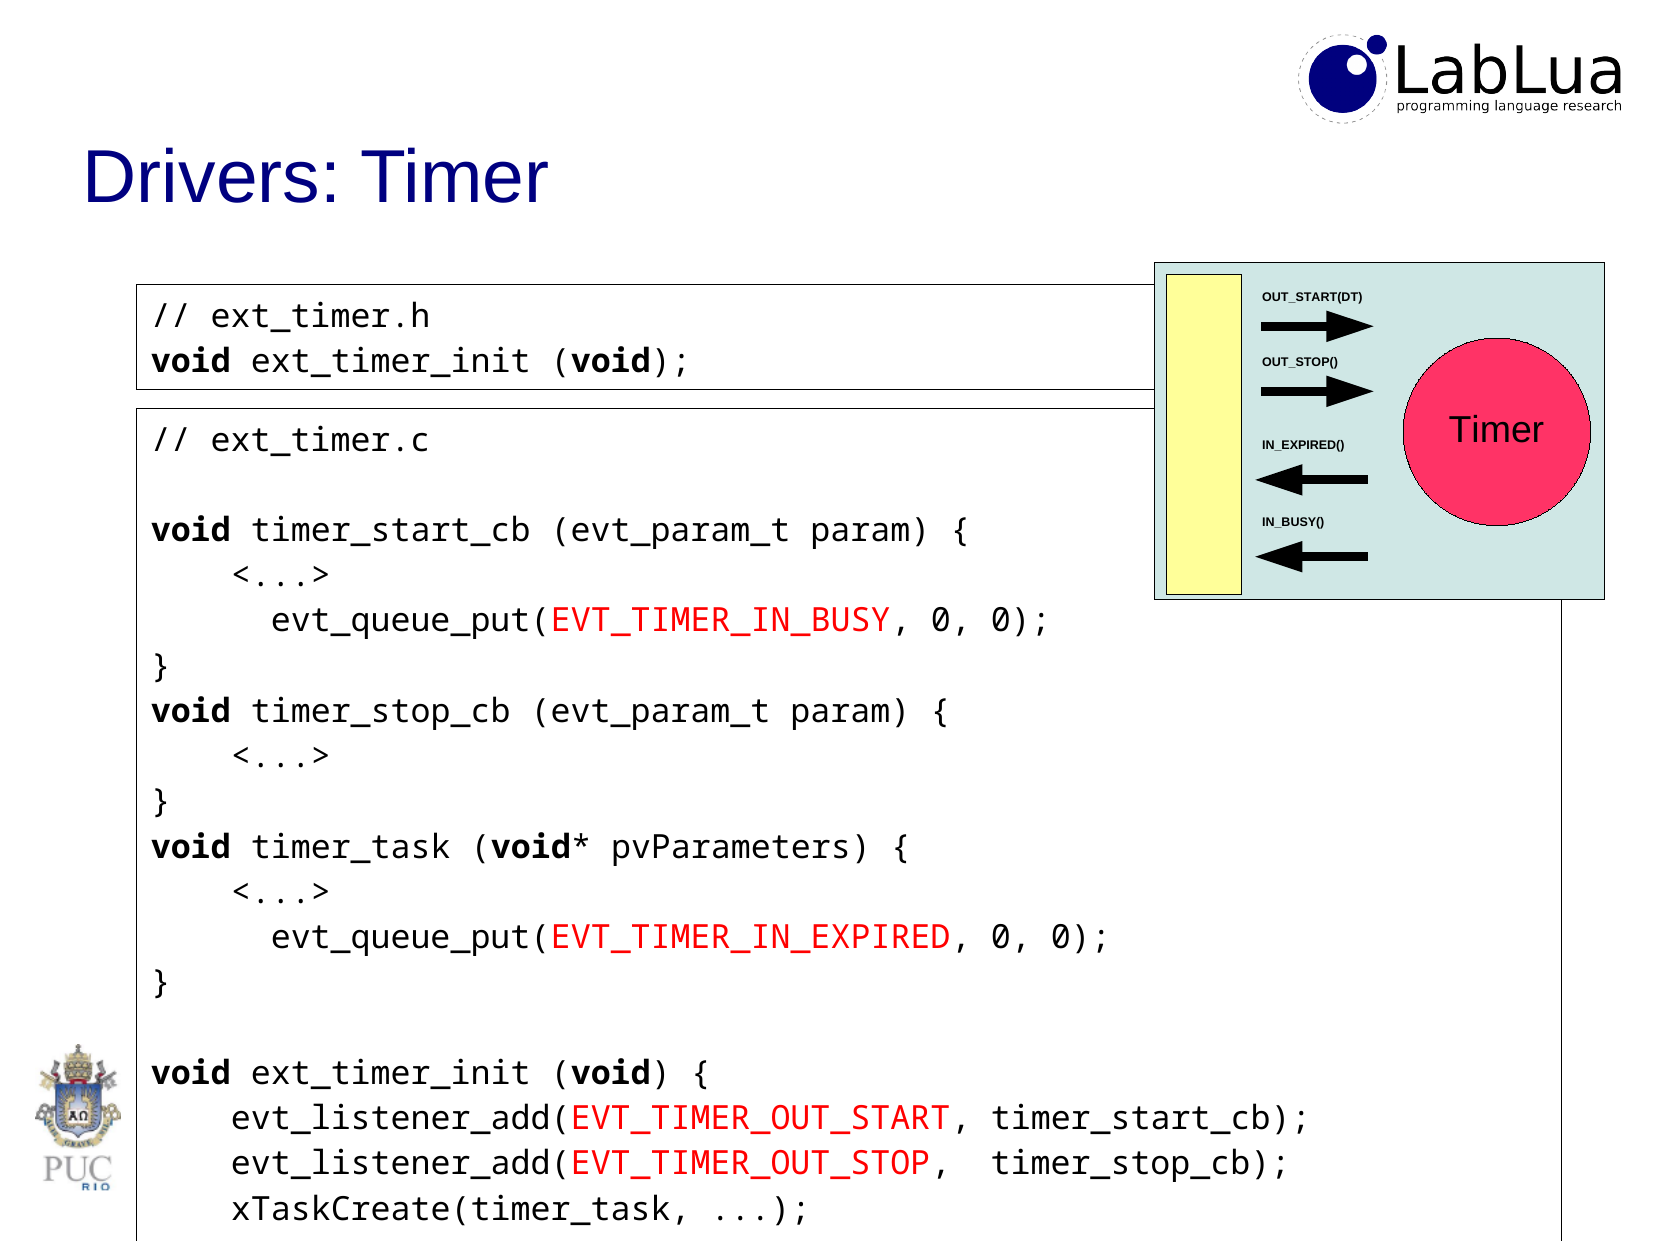

# Drivers: Timer
OUT_START(DT)
// ext_timer.h
void ext_timer_init (void);
OUT_STOP()
Timer
// ext_timer.c
void timer_start_cb (evt_param_t param) {
 <...>
 evt_queue_put(EVT_TIMER_IN_BUSY, 0, 0);
}
void timer_stop_cb (evt_param_t param) {
 <...>
}
void timer_task (void* pvParameters) {
 <...>
 evt_queue_put(EVT_TIMER_IN_EXPIRED, 0, 0);
}
void ext_timer_init (void) {
 evt_listener_add(EVT_TIMER_OUT_START, timer_start_cb);
 evt_listener_add(EVT_TIMER_OUT_STOP, timer_stop_cb);
 xTaskCreate(timer_task, ...);
}
IN_EXPIRED()
IN_BUSY()